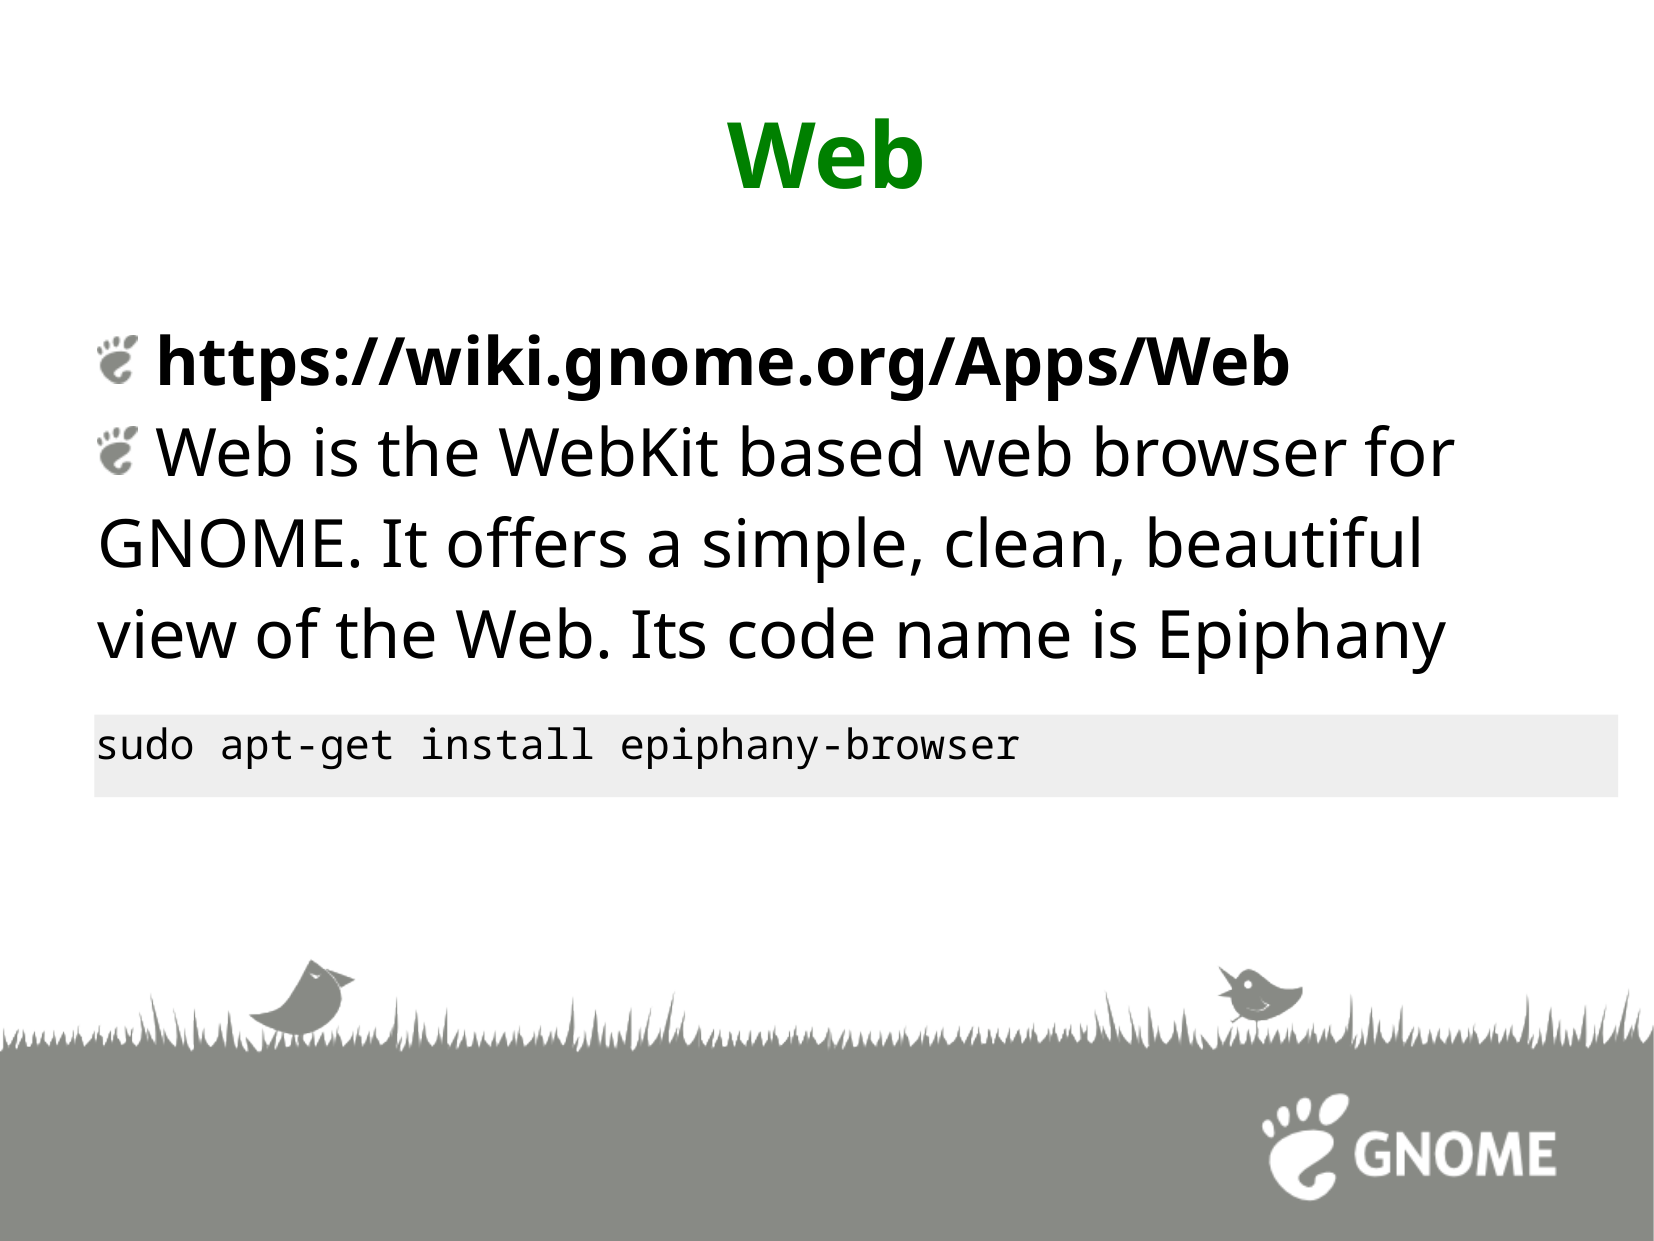

# Web
 https://wiki.gnome.org/Apps/Web
 Web is the WebKit based web browser for GNOME. It offers a simple, clean, beautiful view of the Web. Its code name is Epiphany
sudo apt-get install epiphany-browser